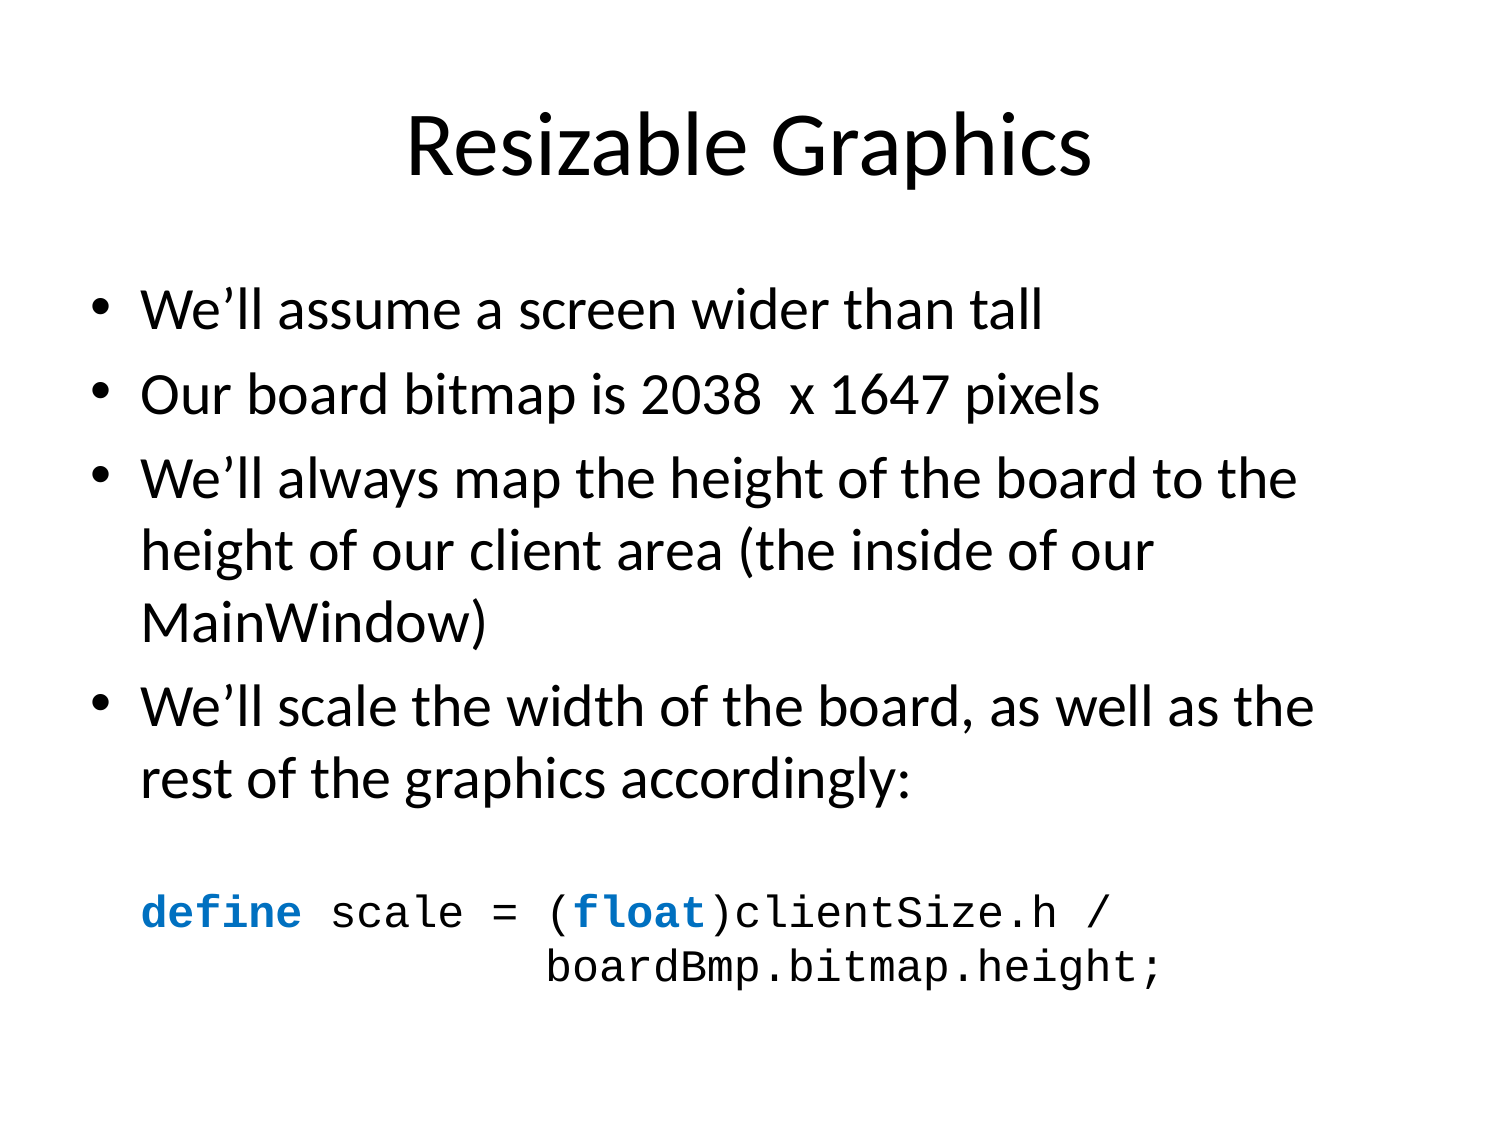

# Resizable Graphics
We’ll assume a screen wider than tall
Our board bitmap is 2038 x 1647 pixels
We’ll always map the height of the board to the height of our client area (the inside of our MainWindow)
We’ll scale the width of the board, as well as the rest of the graphics accordingly:
define scale = (float)clientSize.h /
 boardBmp.bitmap.height;